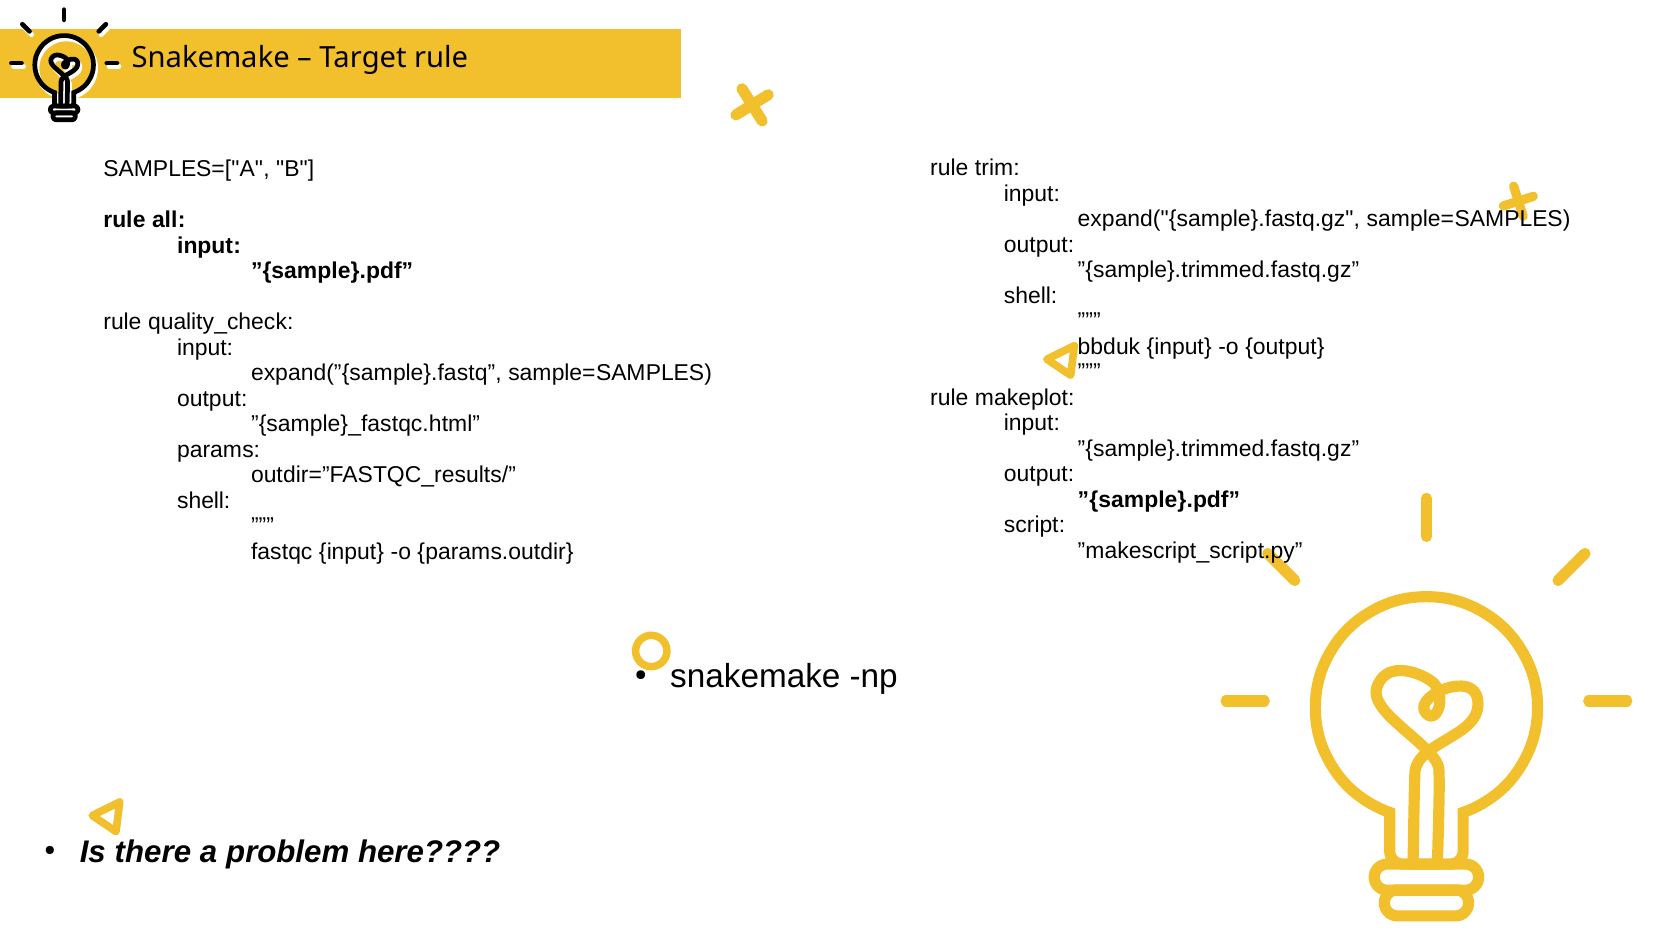

# Snakemake – Target rule
rule trim:
	input:
		expand("{sample}.fastq.gz", sample=SAMPLES)
	output:
		”{sample}.trimmed.fastq.gz”
	shell:
		”””
		bbduk {input} -o {output}
		”””
rule makeplot:
	input:
		”{sample}.trimmed.fastq.gz”
	output:
		”{sample}.pdf”
	script:
		”makescript_script.py”
SAMPLES=["A", "B"]
rule all:
	input:
		”{sample}.pdf”
rule quality_check:
	input:
		expand(”{sample}.fastq”, sample=SAMPLES)
	output:
		”{sample}_fastqc.html”
	params:
		outdir=”FASTQC_results/”
	shell:
		”””
		fastqc {input} -o {params.outdir}
snakemake -np
Is there a problem here????